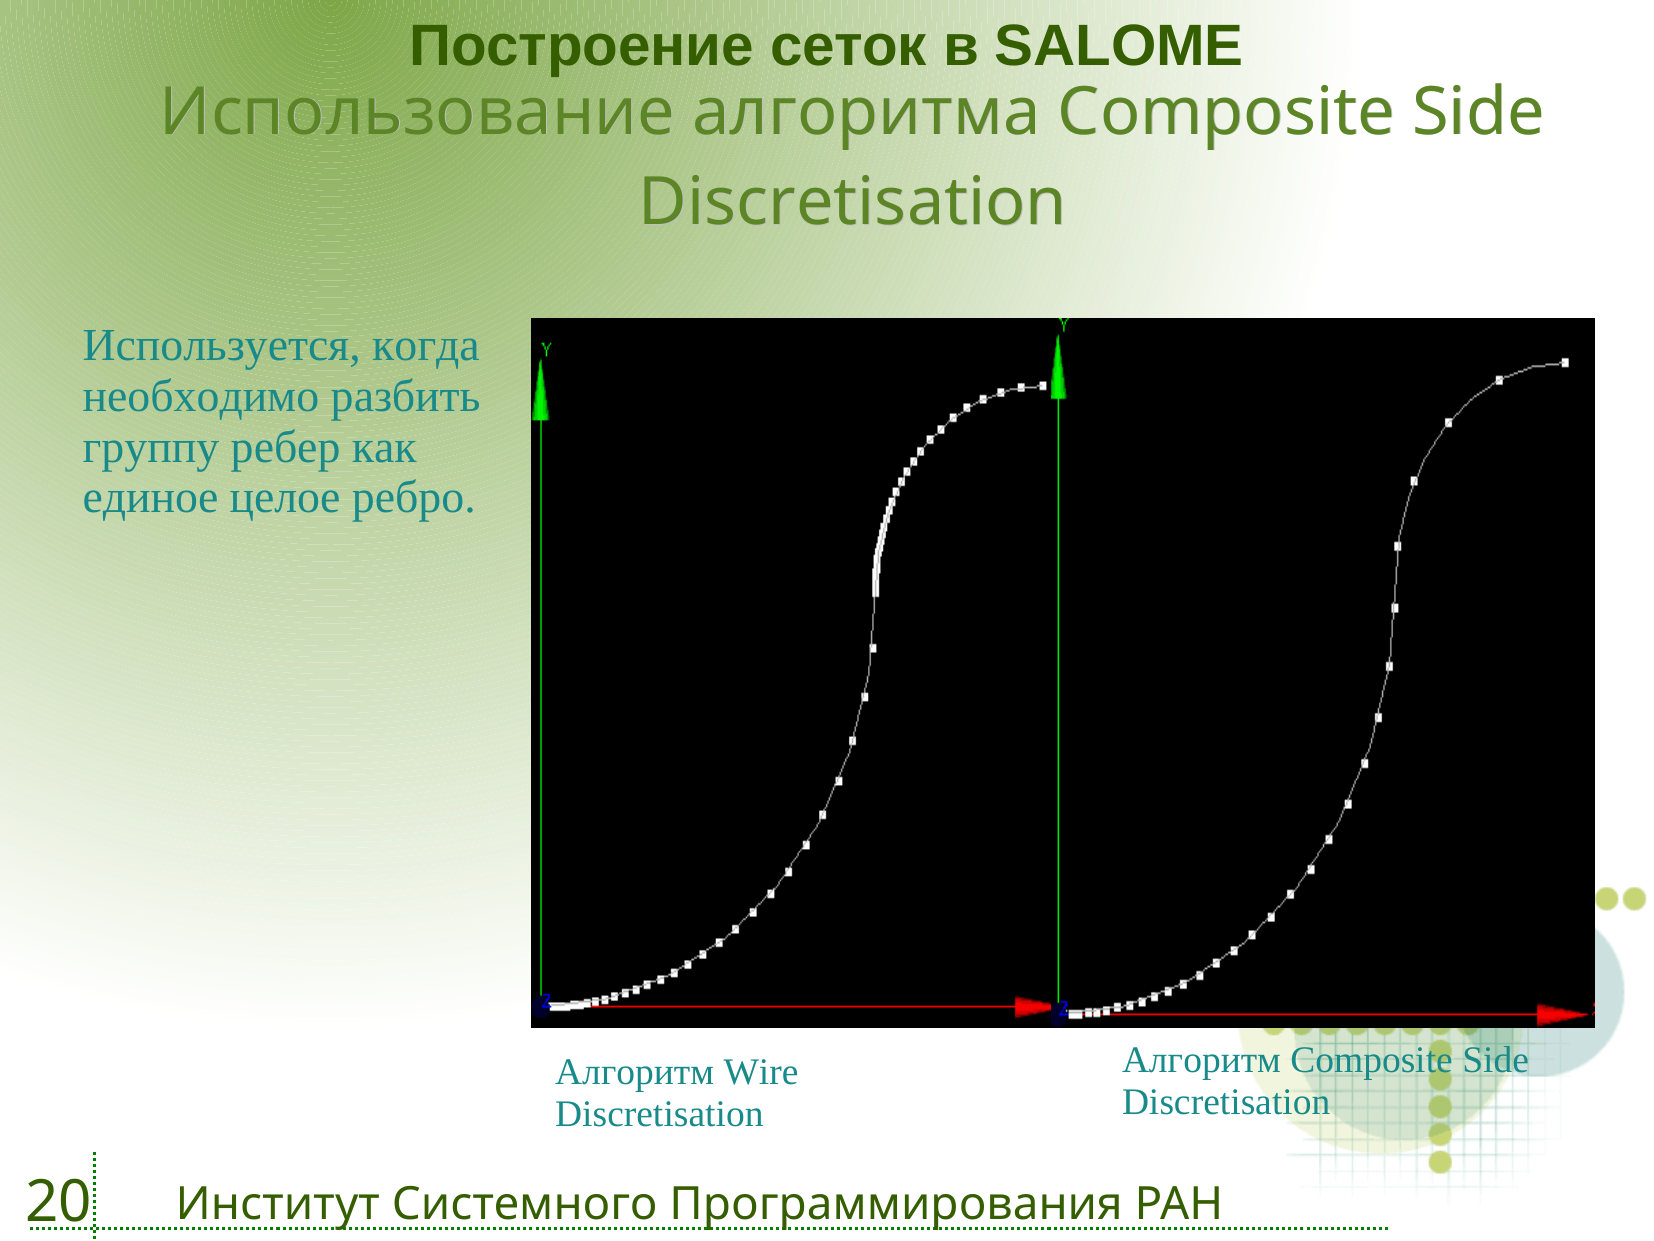

# Использование алгоритма Composite Side Discretisation
Используется, когда необходимо разбить группу ребер как единое целое ребро.
Алгоритм Composite Side Discretisation
Алгоритм Wire Discretisation